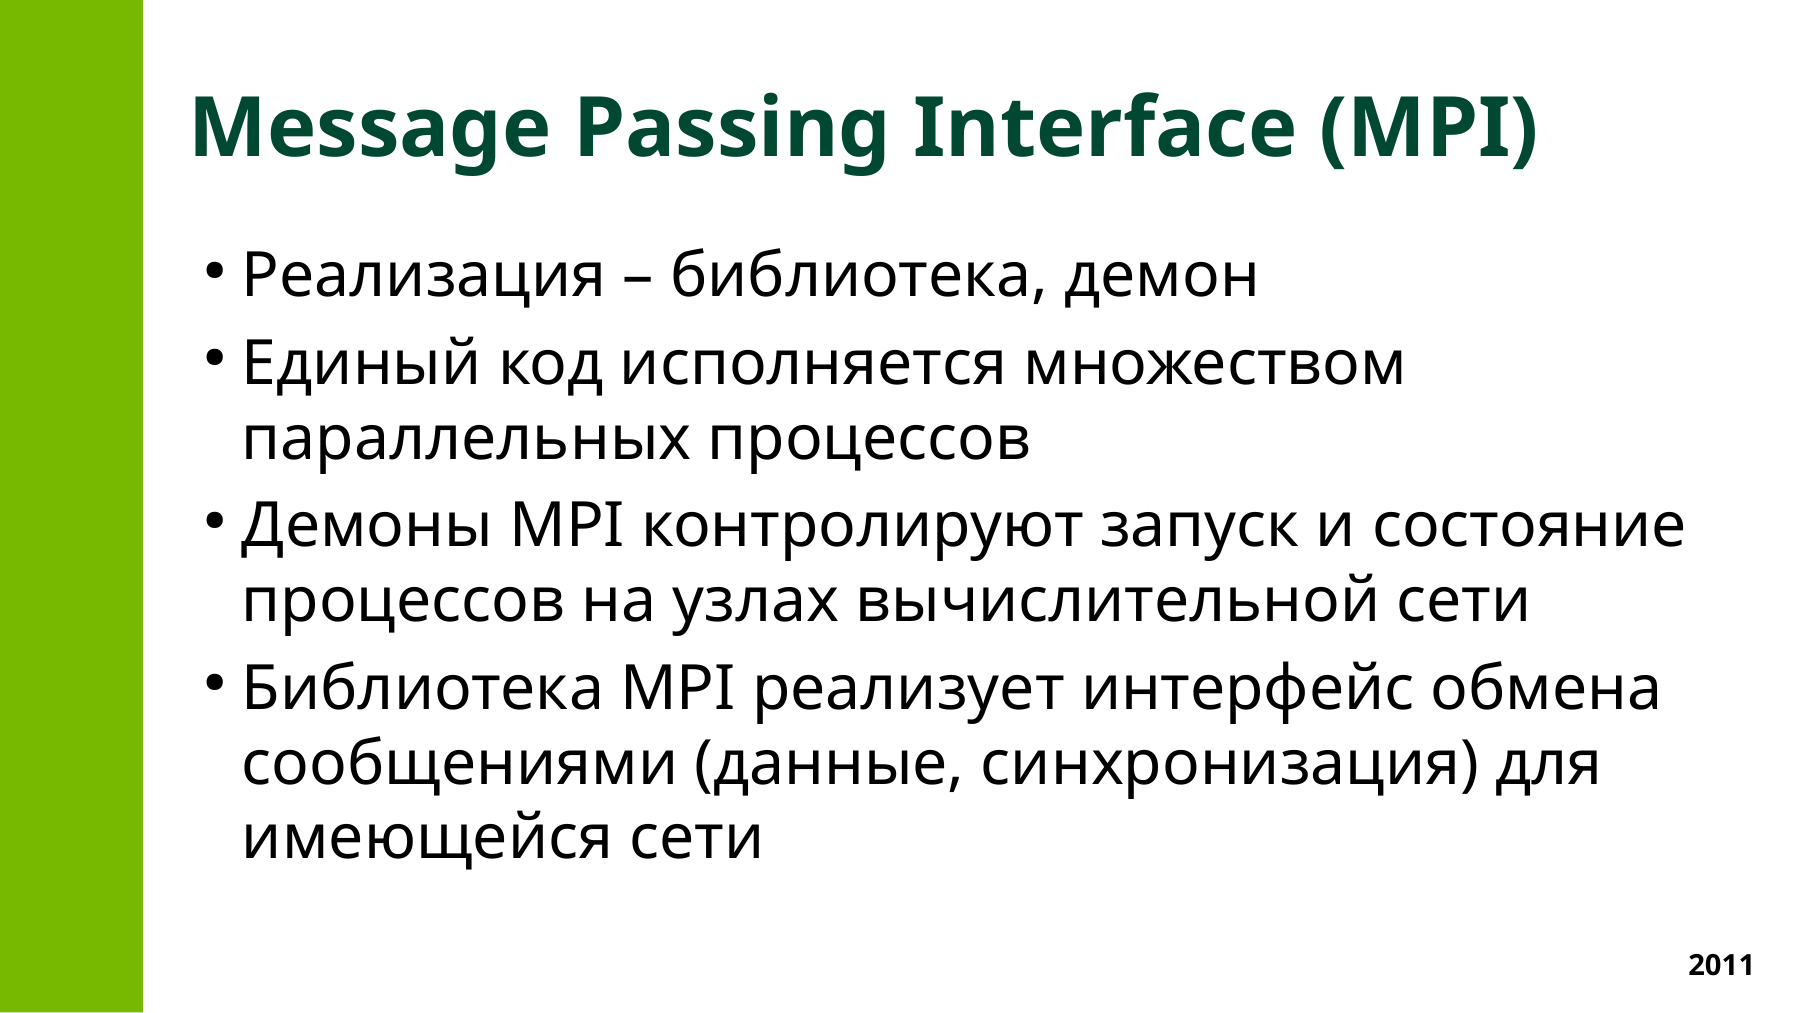

Message Passing Interface (MPI)
# Реализация – библиотека, демон
Единый код исполняется множеством параллельных процессов
Демоны MPI контролируют запуск и состояние процессов на узлах вычислительной сети
Библиотека MPI реализует интерфейс обмена сообщениями (данные, синхронизация) для имеющейся сети